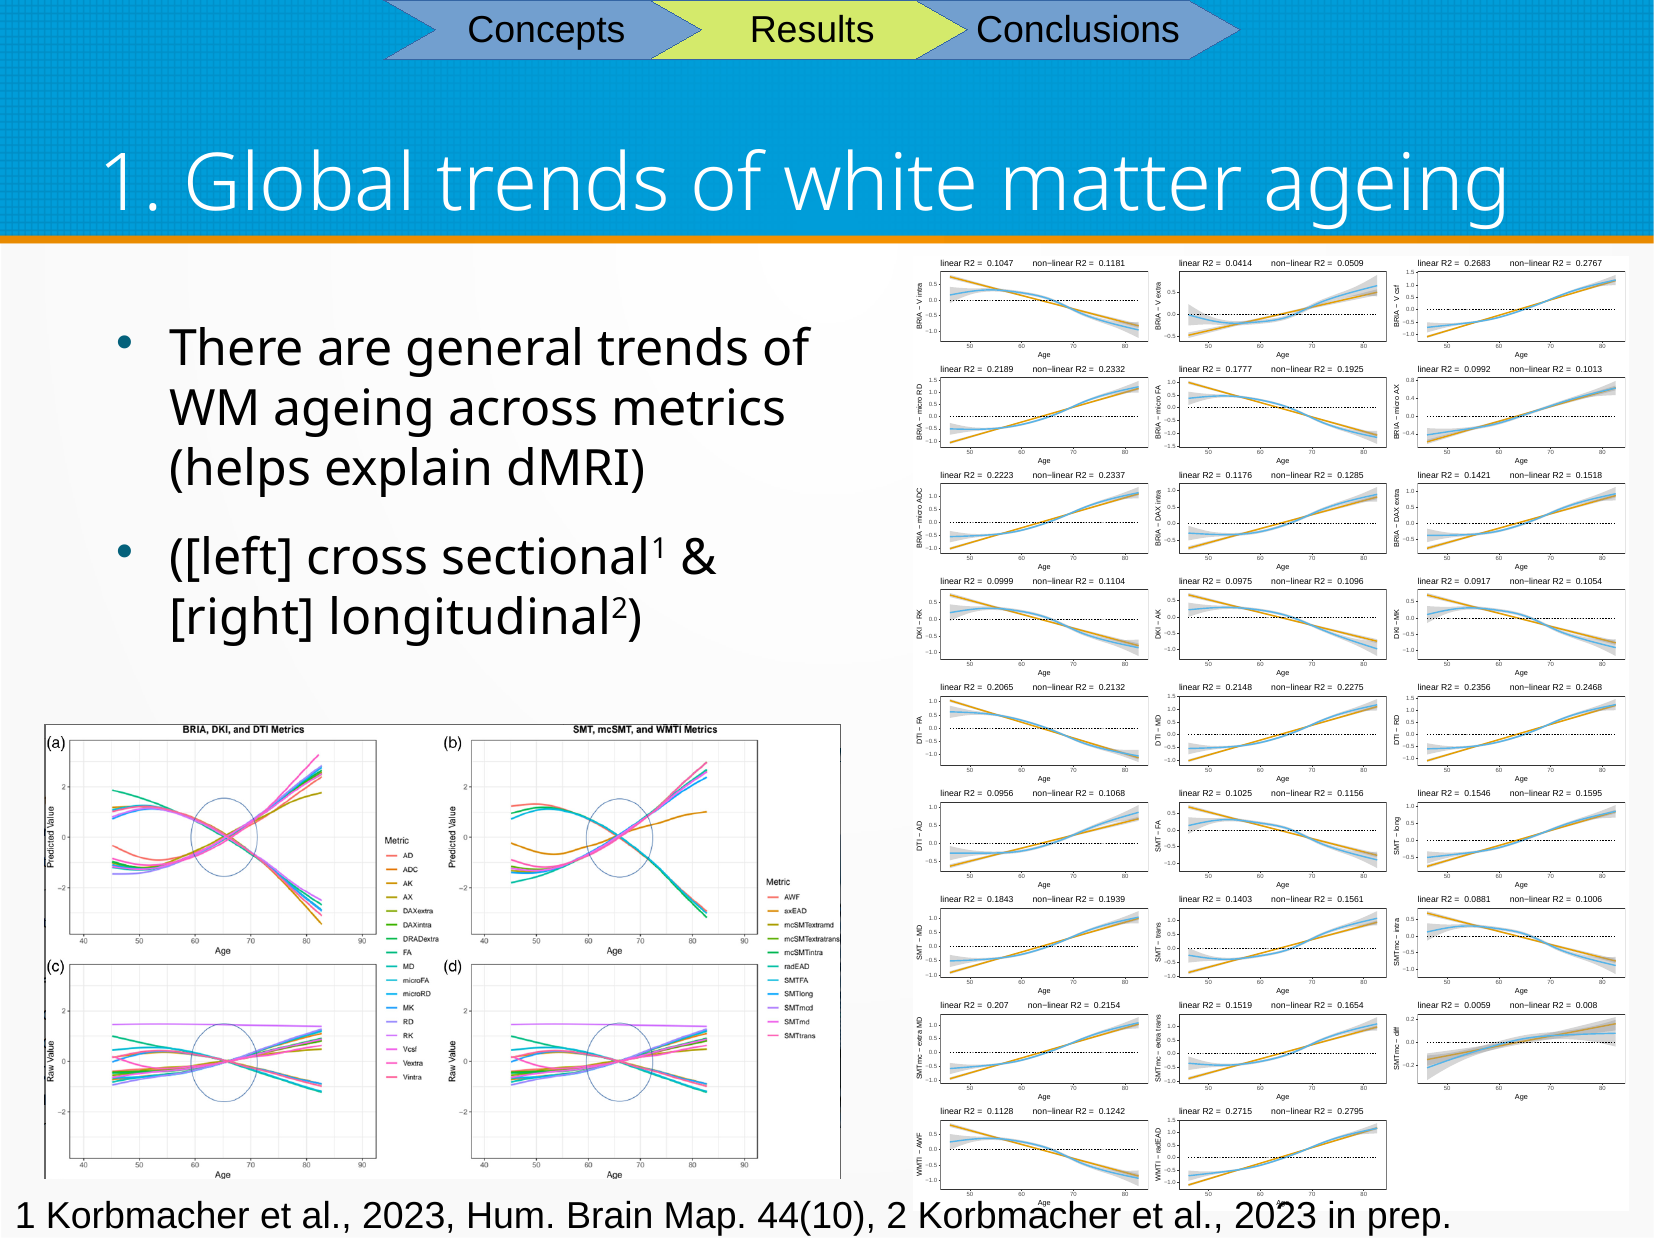

Concepts
Results
Conclusions
# 1. Global trends of white matter ageing
There are general trends of WM ageing across metrics (helps explain dMRI)
([left] cross sectional1 & [right] longitudinal2)
1 Korbmacher et al., 2023, Hum. Brain Map. 44(10), 2 Korbmacher et al., 2023 in prep.